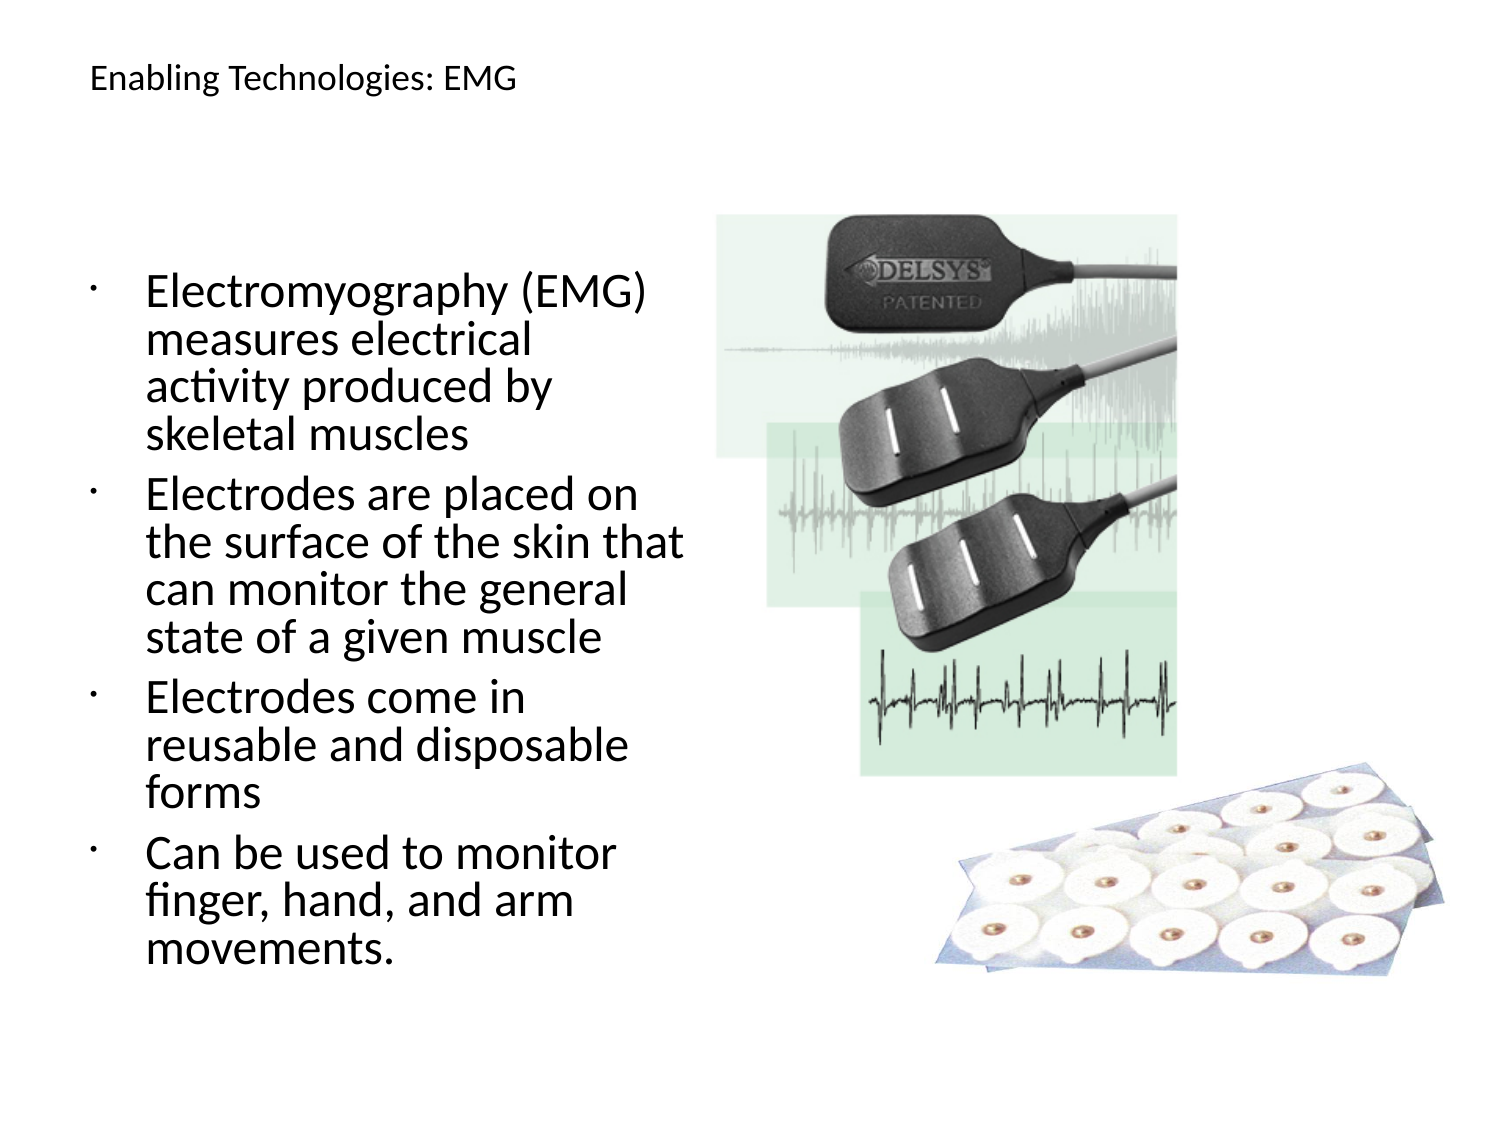

# Enabling Technologies: EMG
Electromyography (EMG) measures electrical activity produced by skeletal muscles
Electrodes are placed on the surface of the skin that can monitor the general state of a given muscle
Electrodes come in reusable and disposable forms
Can be used to monitor finger, hand, and arm movements.